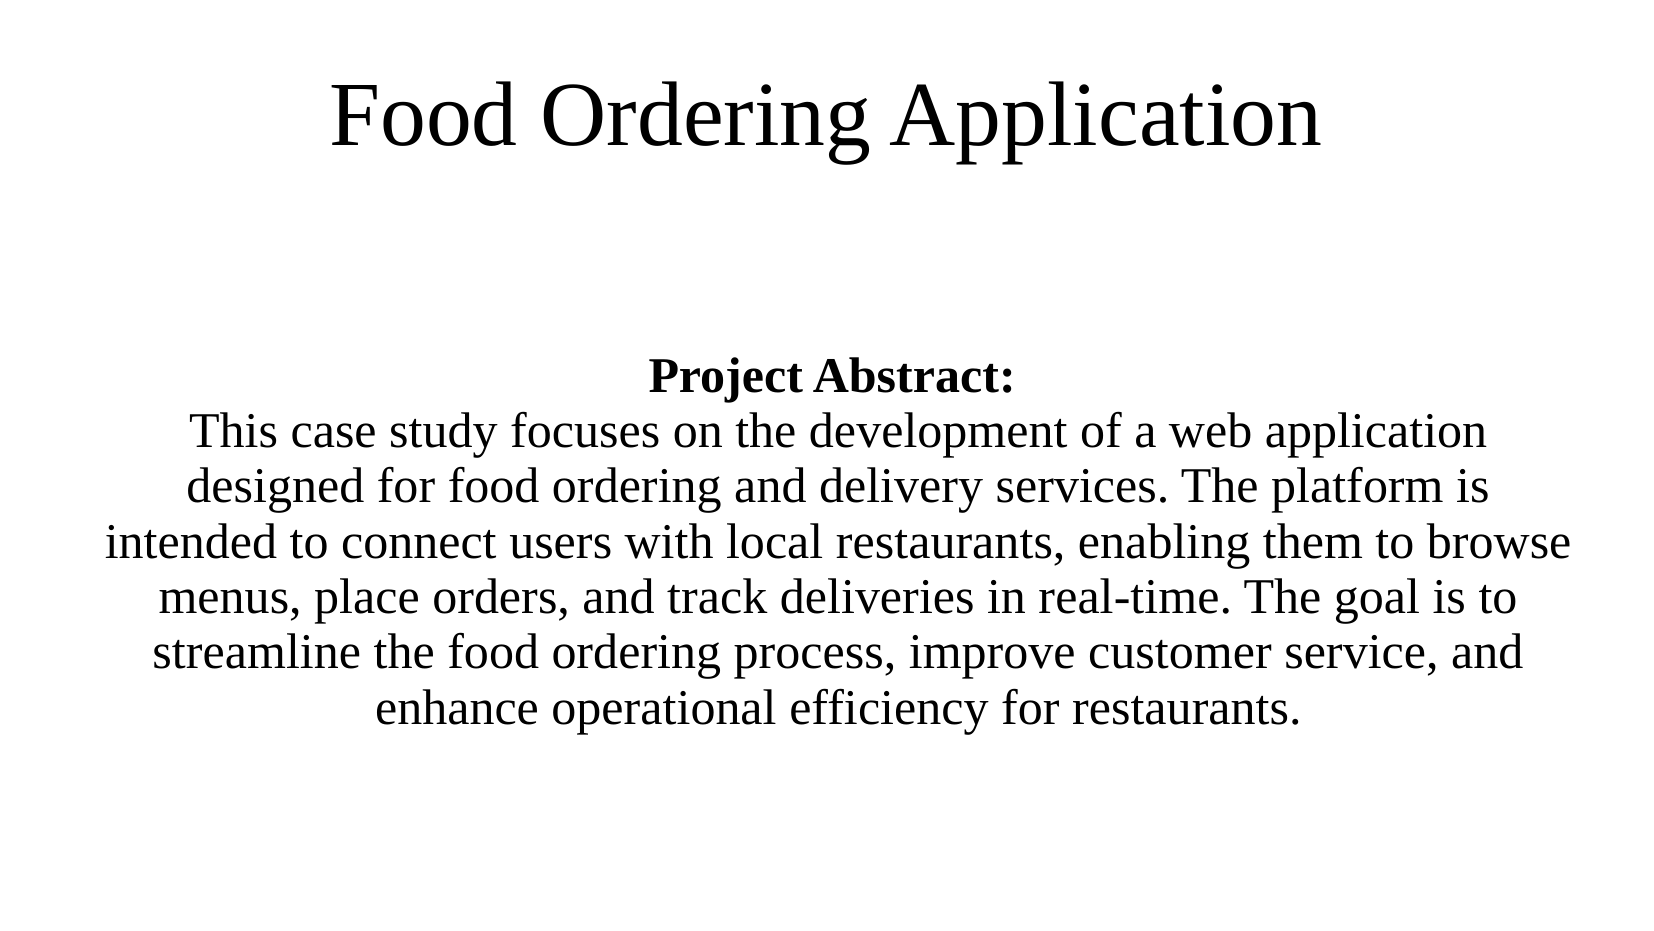

# Food Ordering Application
Project Abstract:
This case study focuses on the development of a web application designed for food ordering and delivery services. The platform is intended to connect users with local restaurants, enabling them to browse menus, place orders, and track deliveries in real-time. The goal is to streamline the food ordering process, improve customer service, and enhance operational efficiency for restaurants.